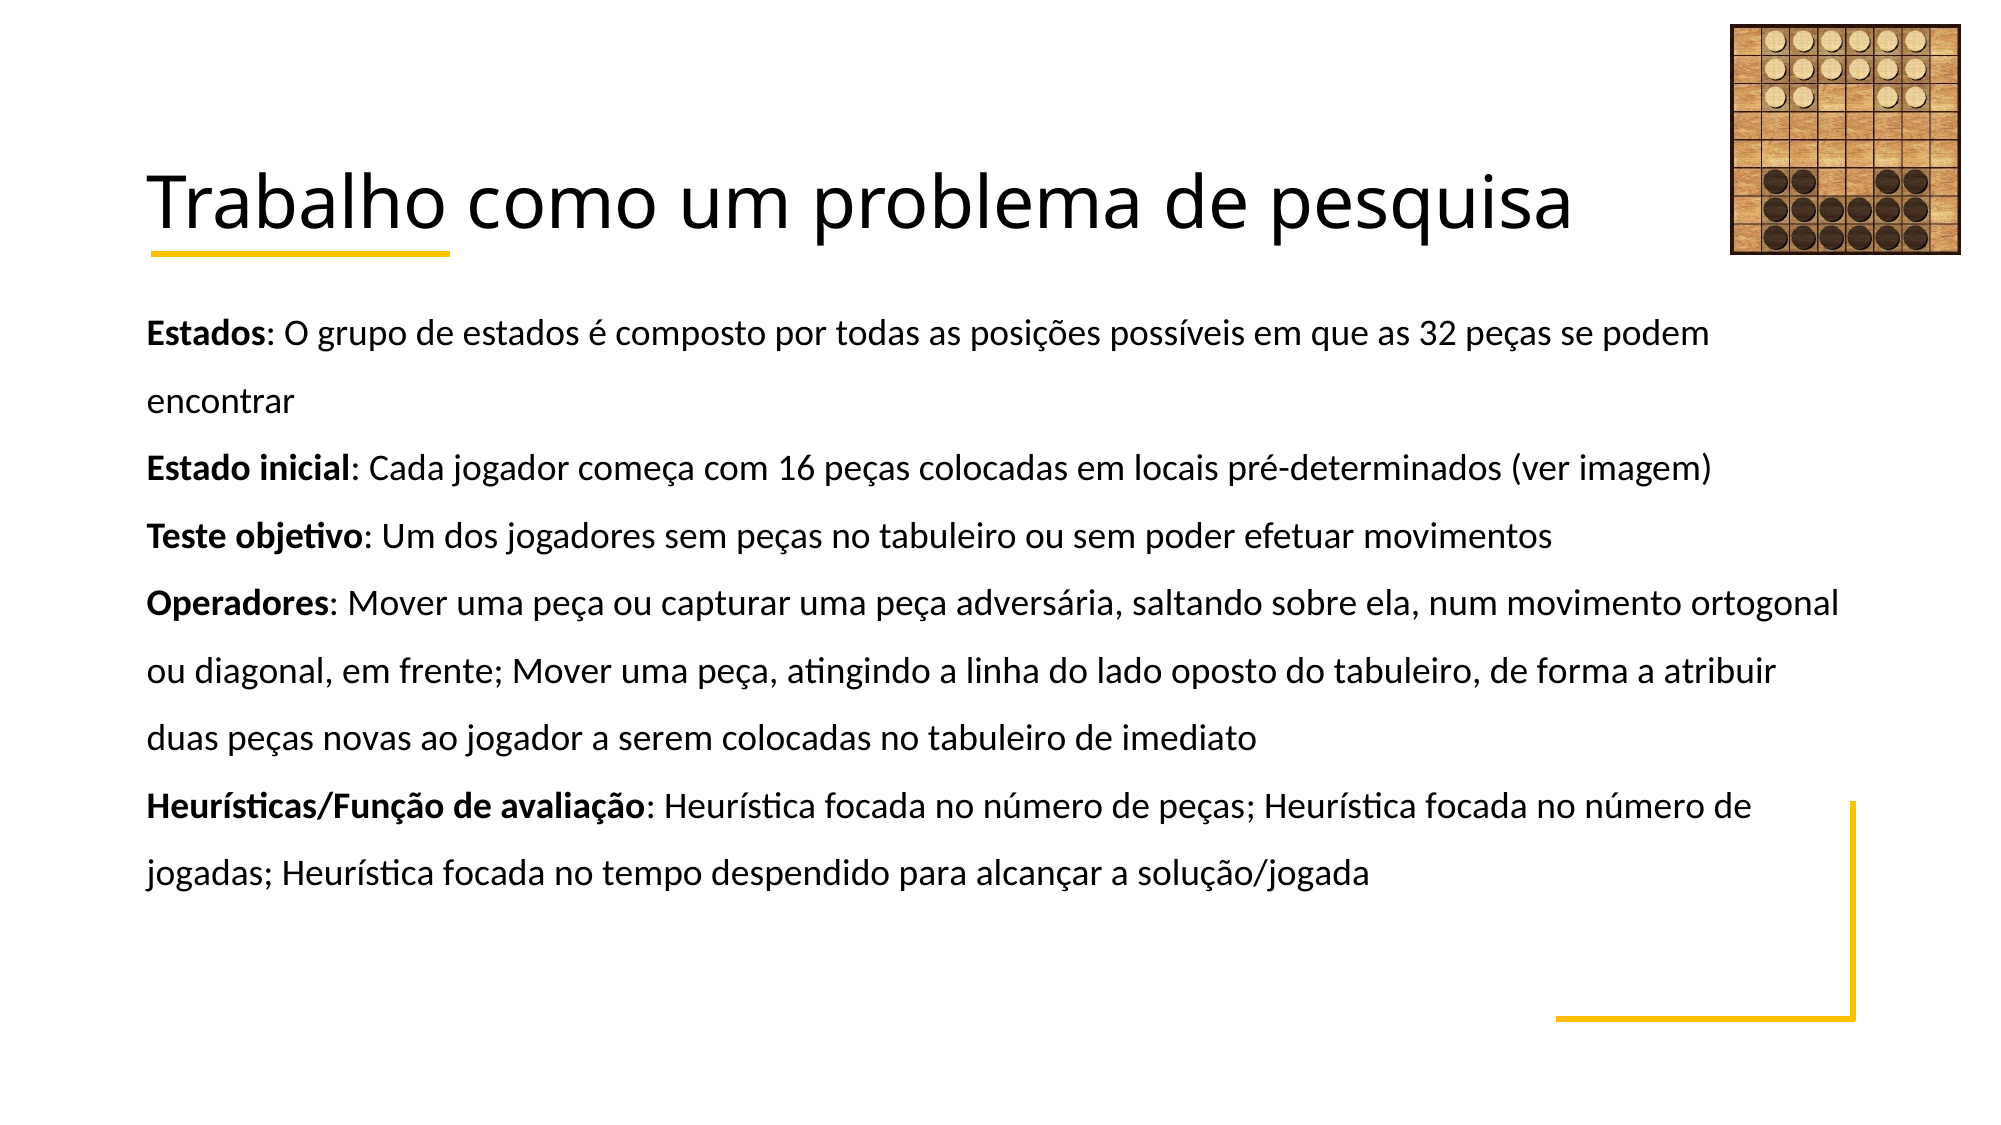

# Trabalho como um problema de pesquisa
Estados: O grupo de estados é composto por todas as posições possíveis em que as 32 peças se podem encontrar
Estado inicial: Cada jogador começa com 16 peças colocadas em locais pré-determinados (ver imagem)
Teste objetivo: Um dos jogadores sem peças no tabuleiro ou sem poder efetuar movimentos
Operadores: Mover uma peça ou capturar uma peça adversária, saltando sobre ela, num movimento ortogonal ou diagonal, em frente; Mover uma peça, atingindo a linha do lado oposto do tabuleiro, de forma a atribuir duas peças novas ao jogador a serem colocadas no tabuleiro de imediato
Heurísticas/Função de avaliação: Heurística focada no número de peças; Heurística focada no número de jogadas; Heurística focada no tempo despendido para alcançar a solução/jogada